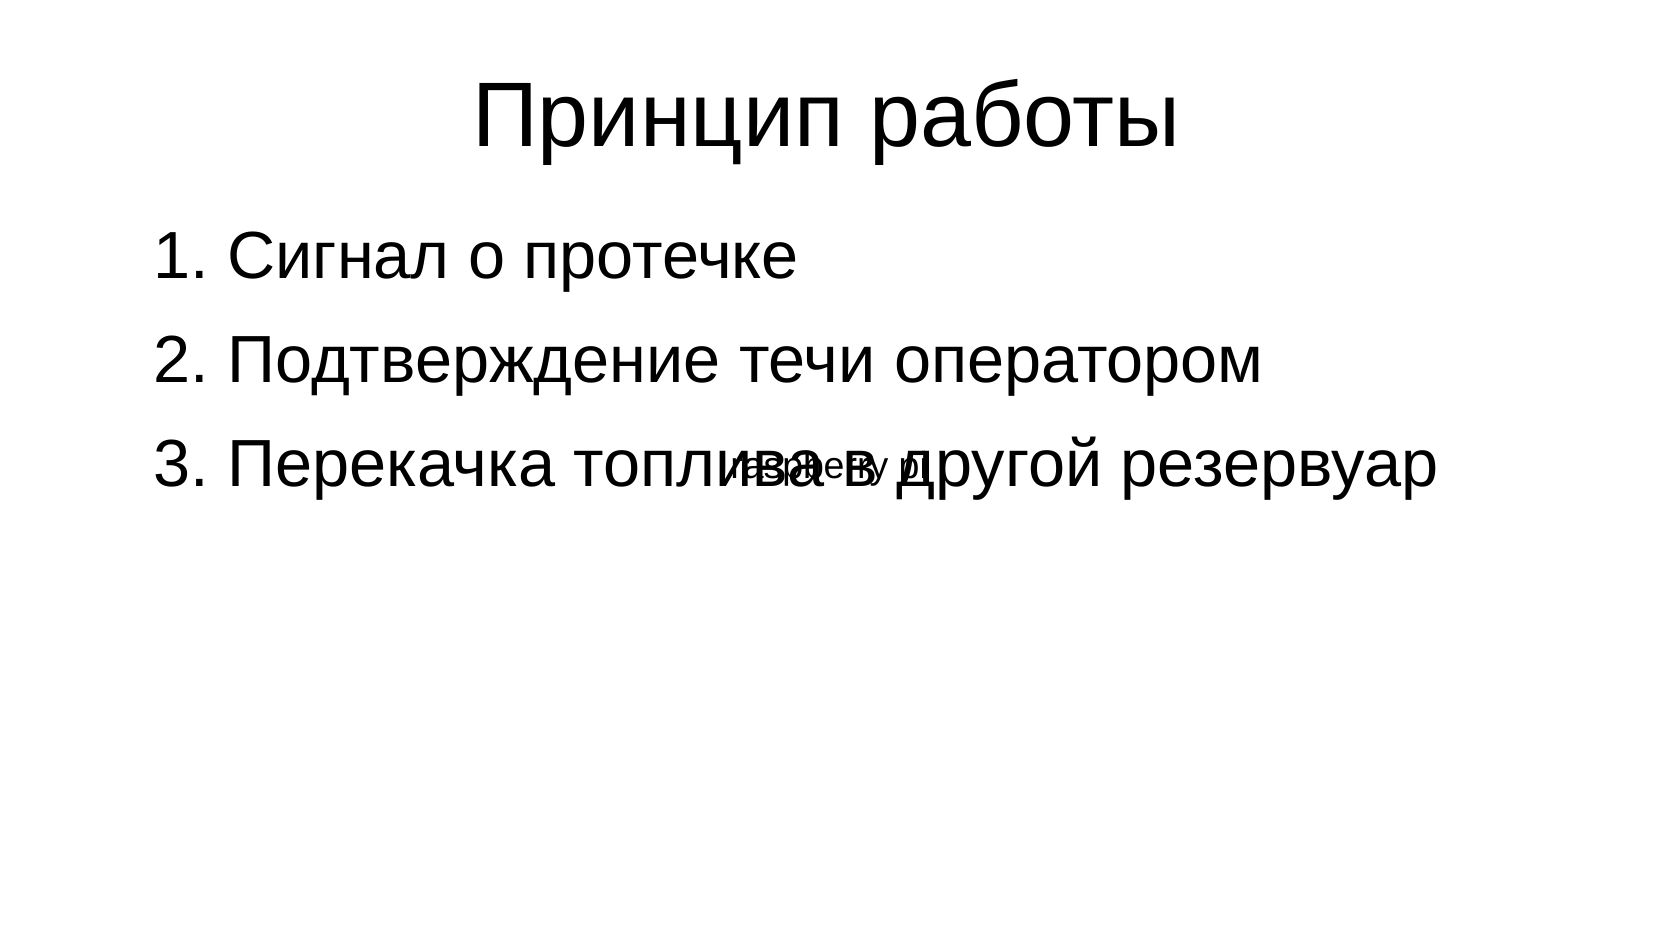

# Принцип работы
1. Сигнал о протечке
2. Подтверждение течи оператором
3. Перекачка топлива в другой резервуар
raspberry pi